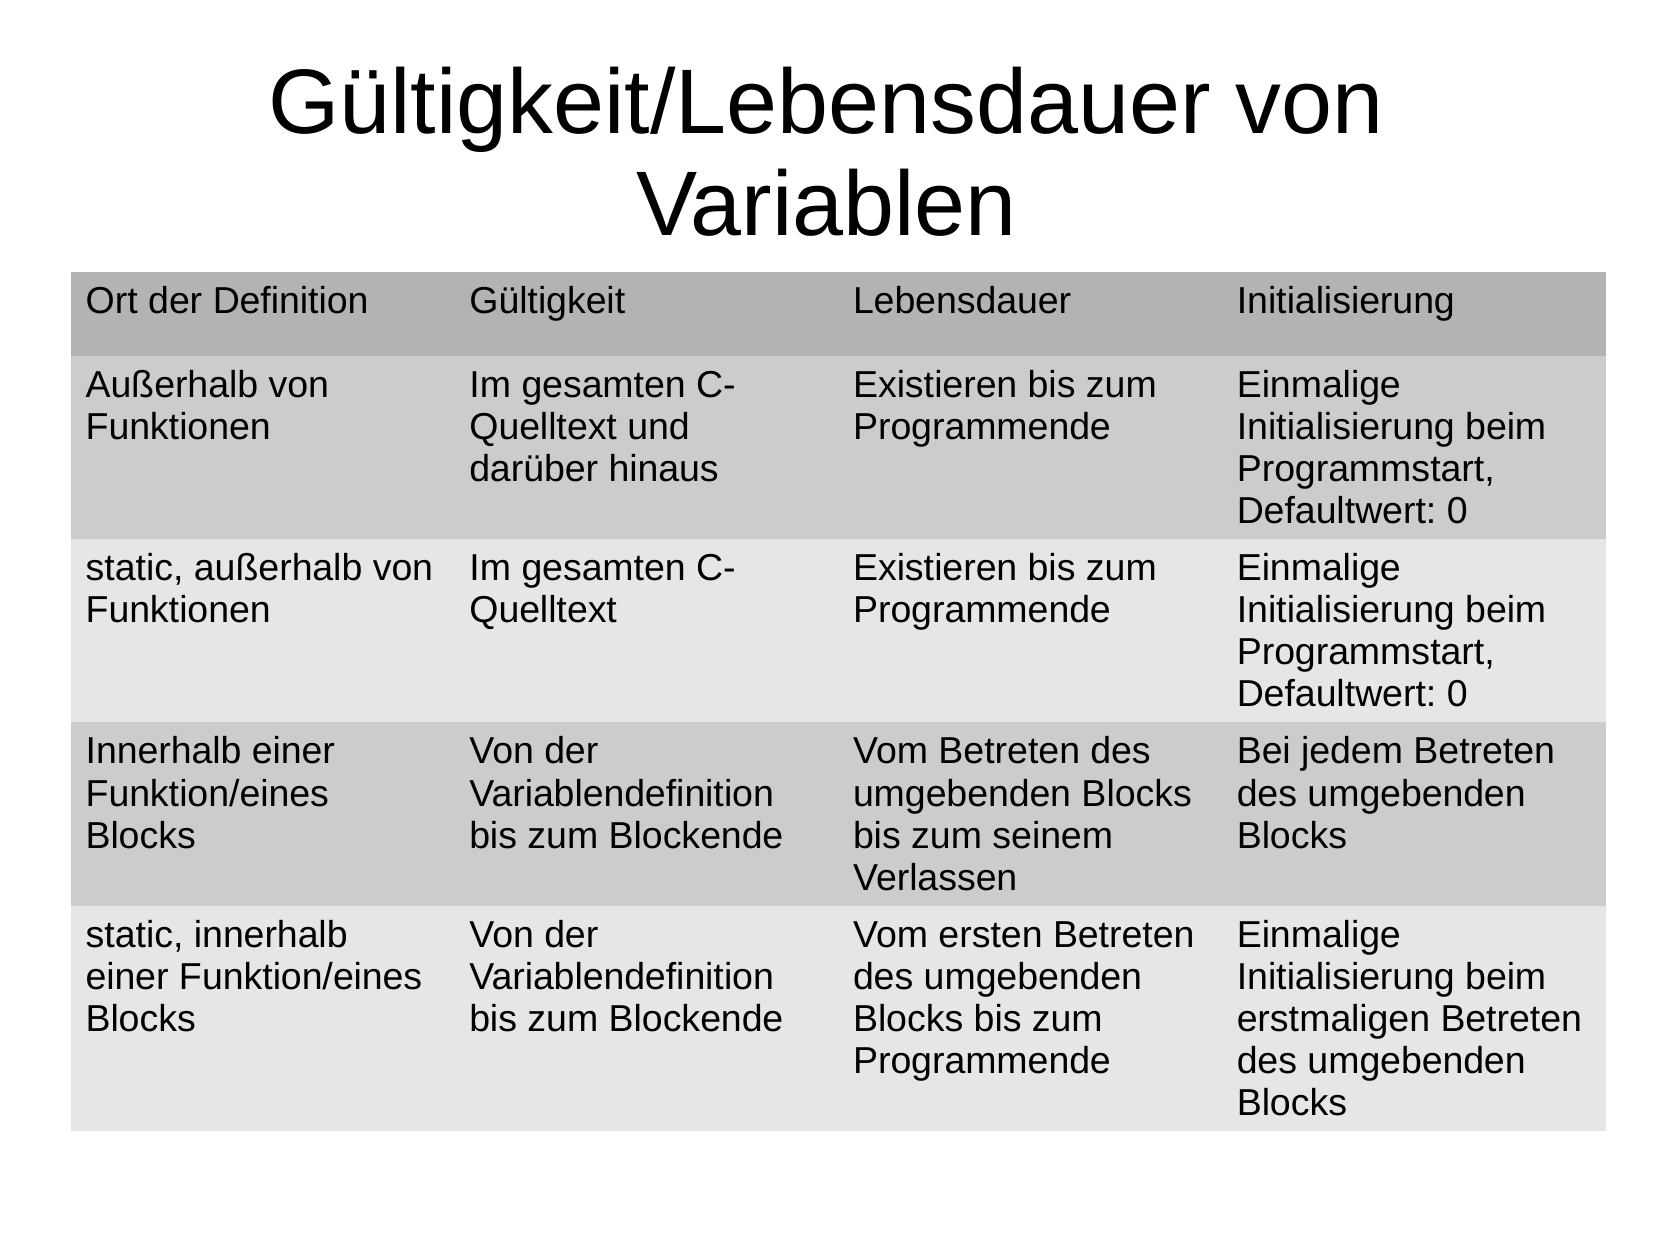

# Gültigkeit/Lebensdauer von Variablen
| Ort der Definition | Gültigkeit | Lebensdauer | Initialisierung |
| --- | --- | --- | --- |
| Außerhalb von Funktionen | Im gesamten C-Quelltext und darüber hinaus | Existieren bis zum Programmende | Einmalige Initialisierung beim Programmstart, Defaultwert: 0 |
| static, außerhalb von Funktionen | Im gesamten C-Quelltext | Existieren bis zum Programmende | Einmalige Initialisierung beim Programmstart, Defaultwert: 0 |
| Innerhalb einer Funktion/eines Blocks | Von der Variablendefinition bis zum Blockende | Vom Betreten des umgebenden Blocks bis zum seinem Verlassen | Bei jedem Betreten des umgebenden Blocks |
| static, innerhalb einer Funktion/eines Blocks | Von der Variablendefinition bis zum Blockende | Vom ersten Betreten des umgebenden Blocks bis zum Programmende | Einmalige Initialisierung beim erstmaligen Betreten des umgebenden Blocks |